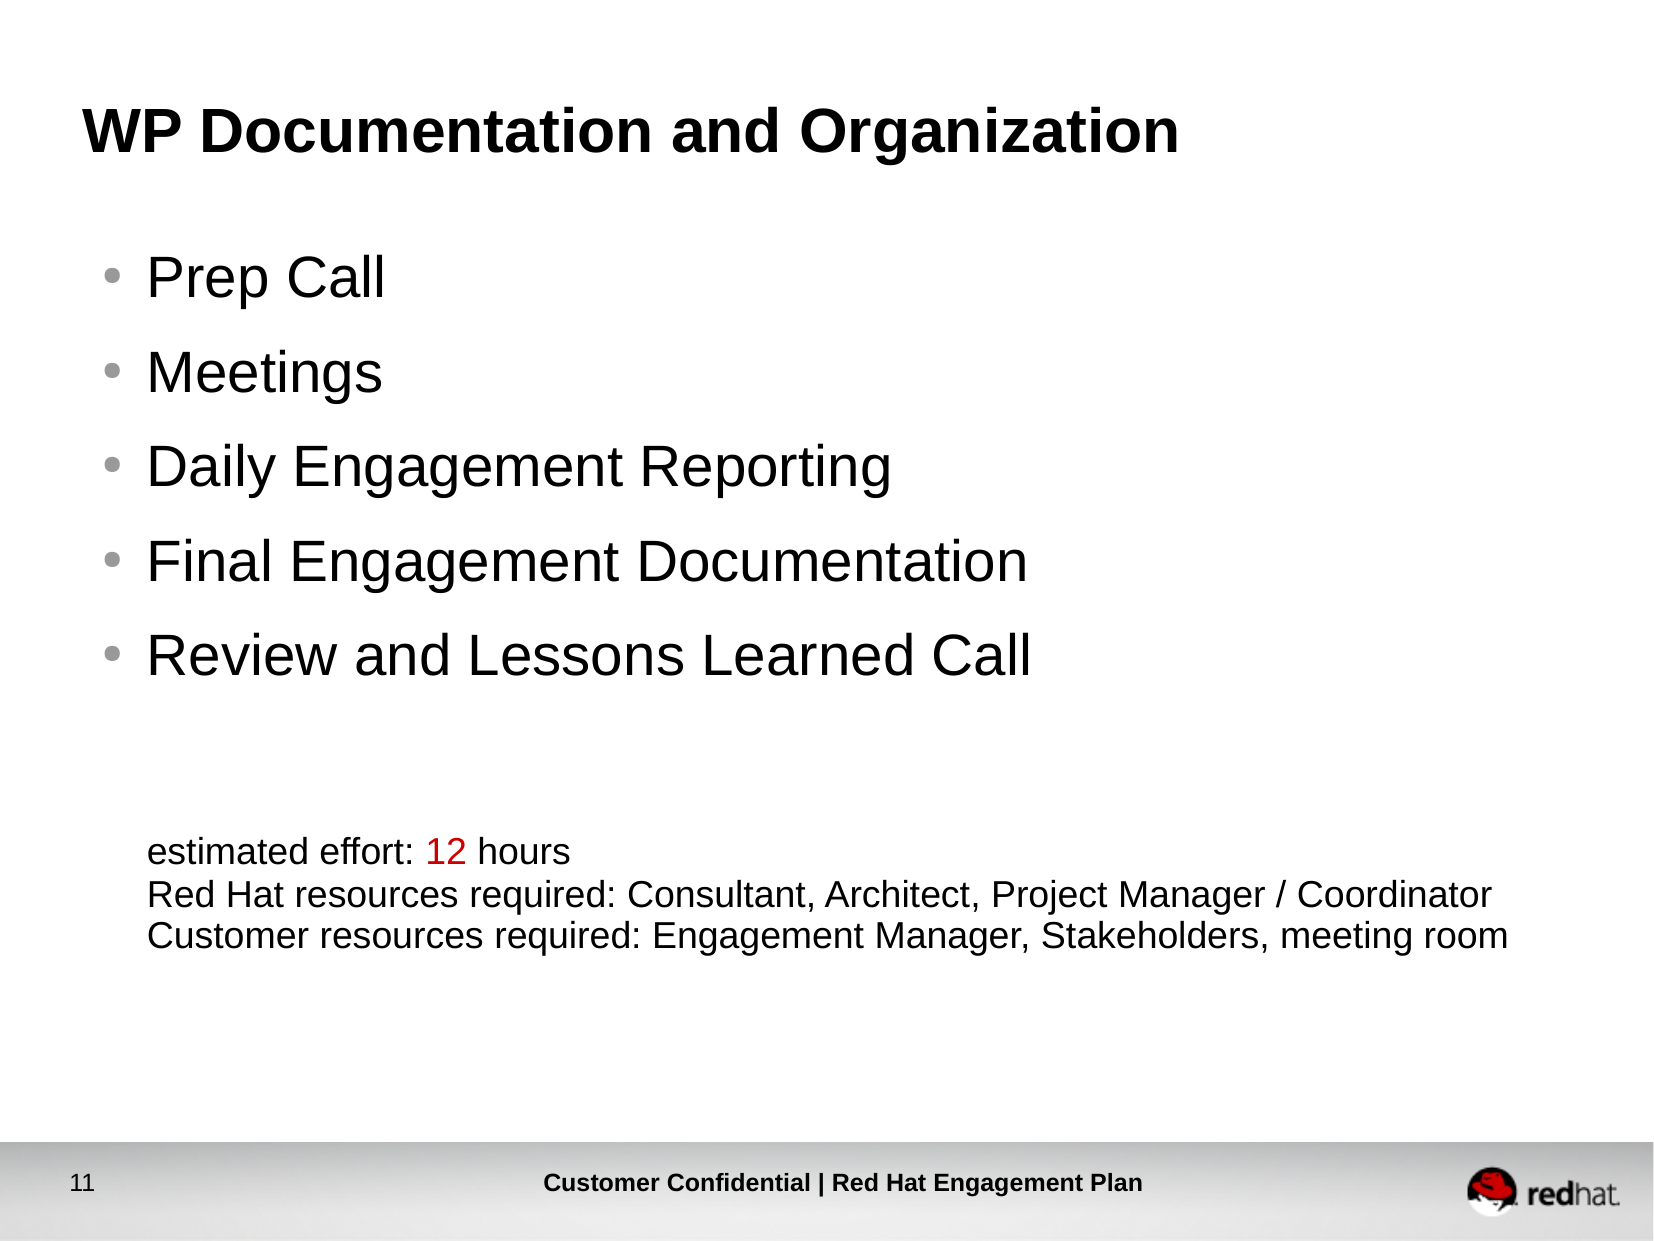

# WP Documentation and Organization
Prep Call
Meetings
Daily Engagement Reporting
Final Engagement Documentation
Review and Lessons Learned Call
estimated effort: 12 hours
Red Hat resources required: Consultant, Architect, Project Manager / Coordinator
Customer resources required: Engagement Manager, Stakeholders, meeting room